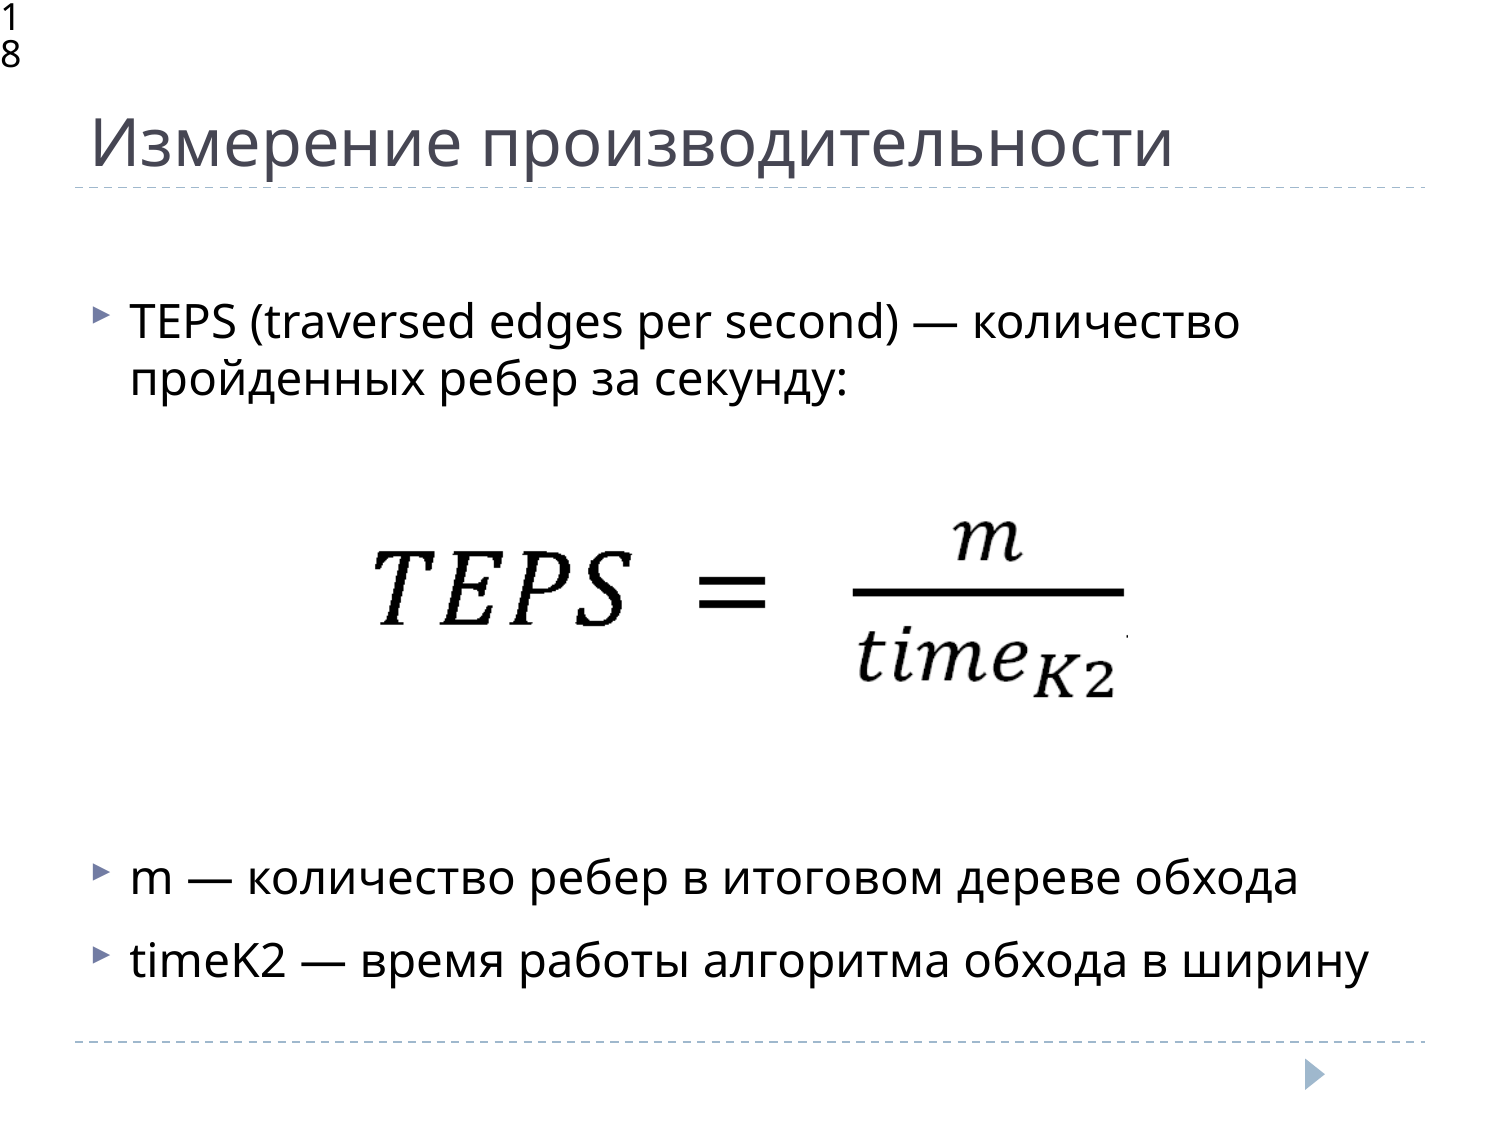

# Измерение производительности
TEPS (traversed edges per second) — количество пройденных ребер за секунду:
m — количество ребер в итоговом дереве обхода
timeK2 — время работы алгоритма обхода в ширину